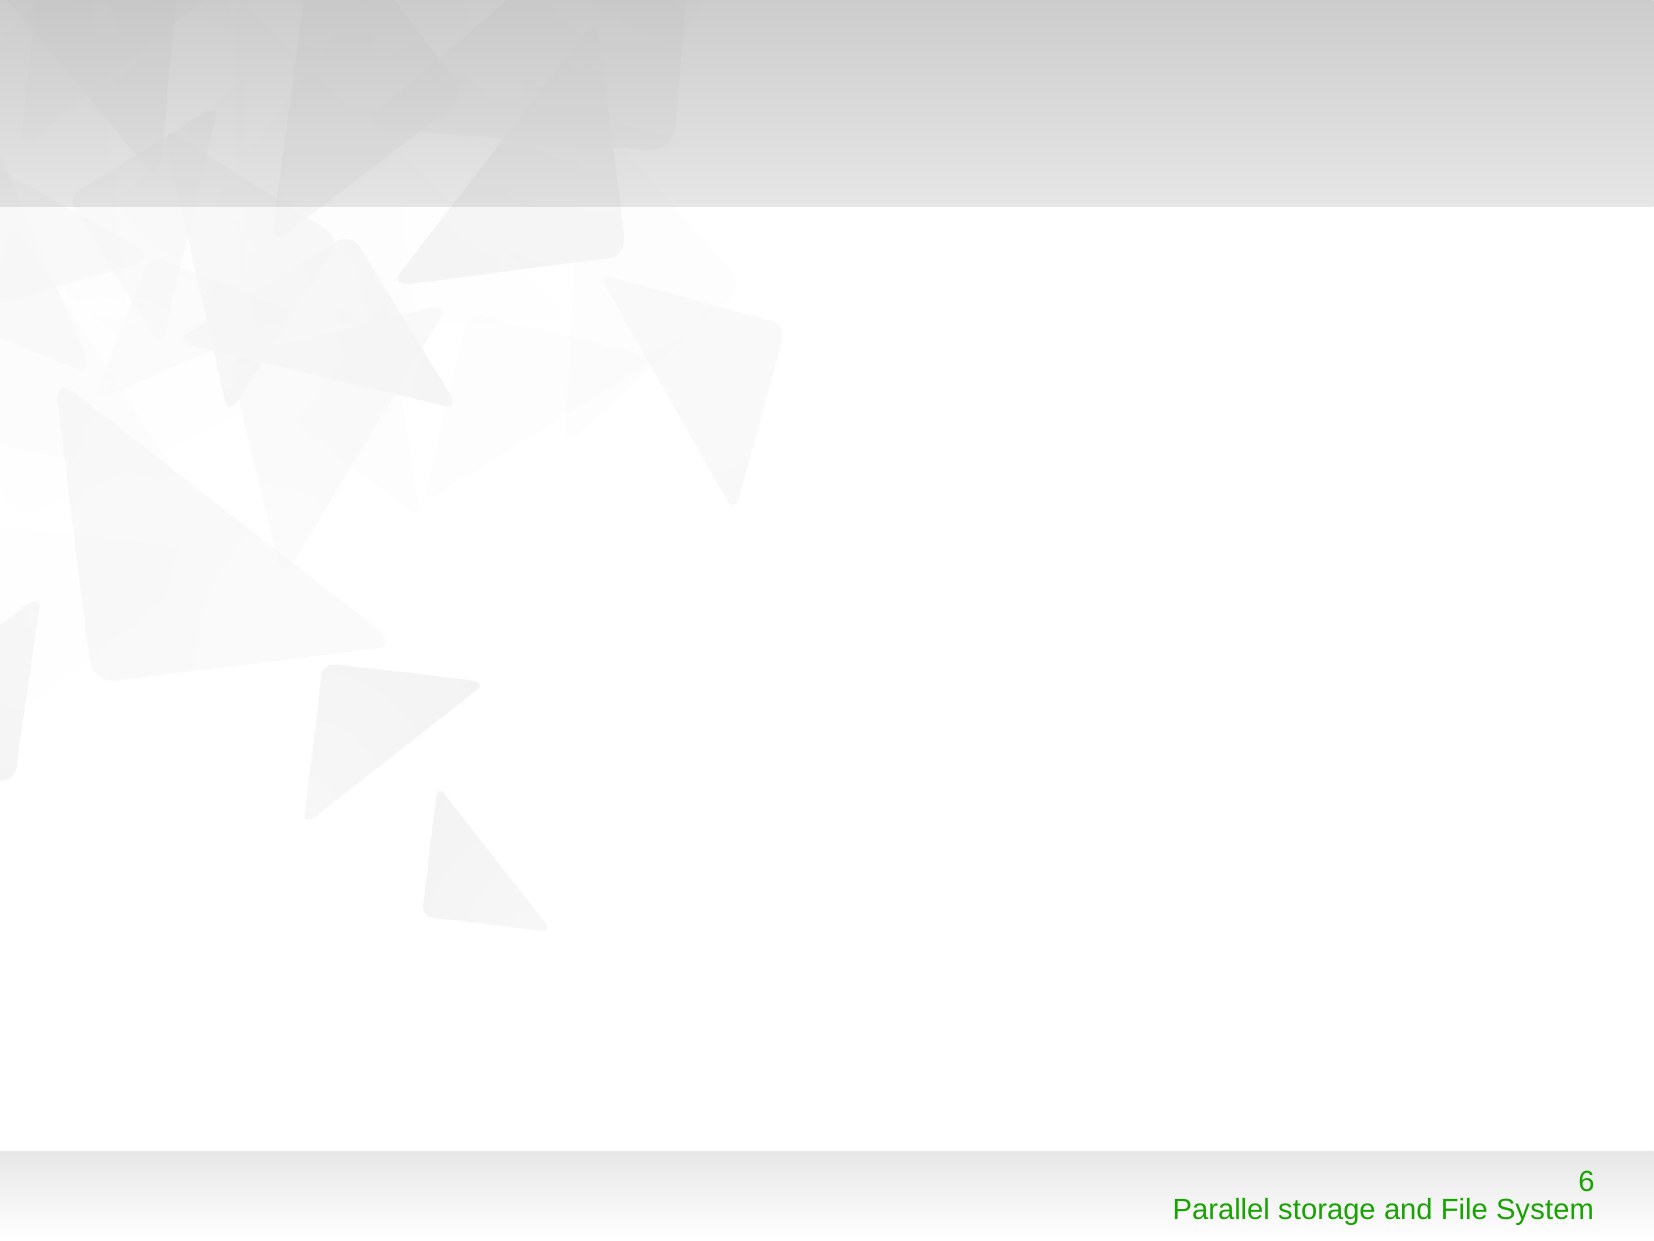

#
6
Parallel storage and File System